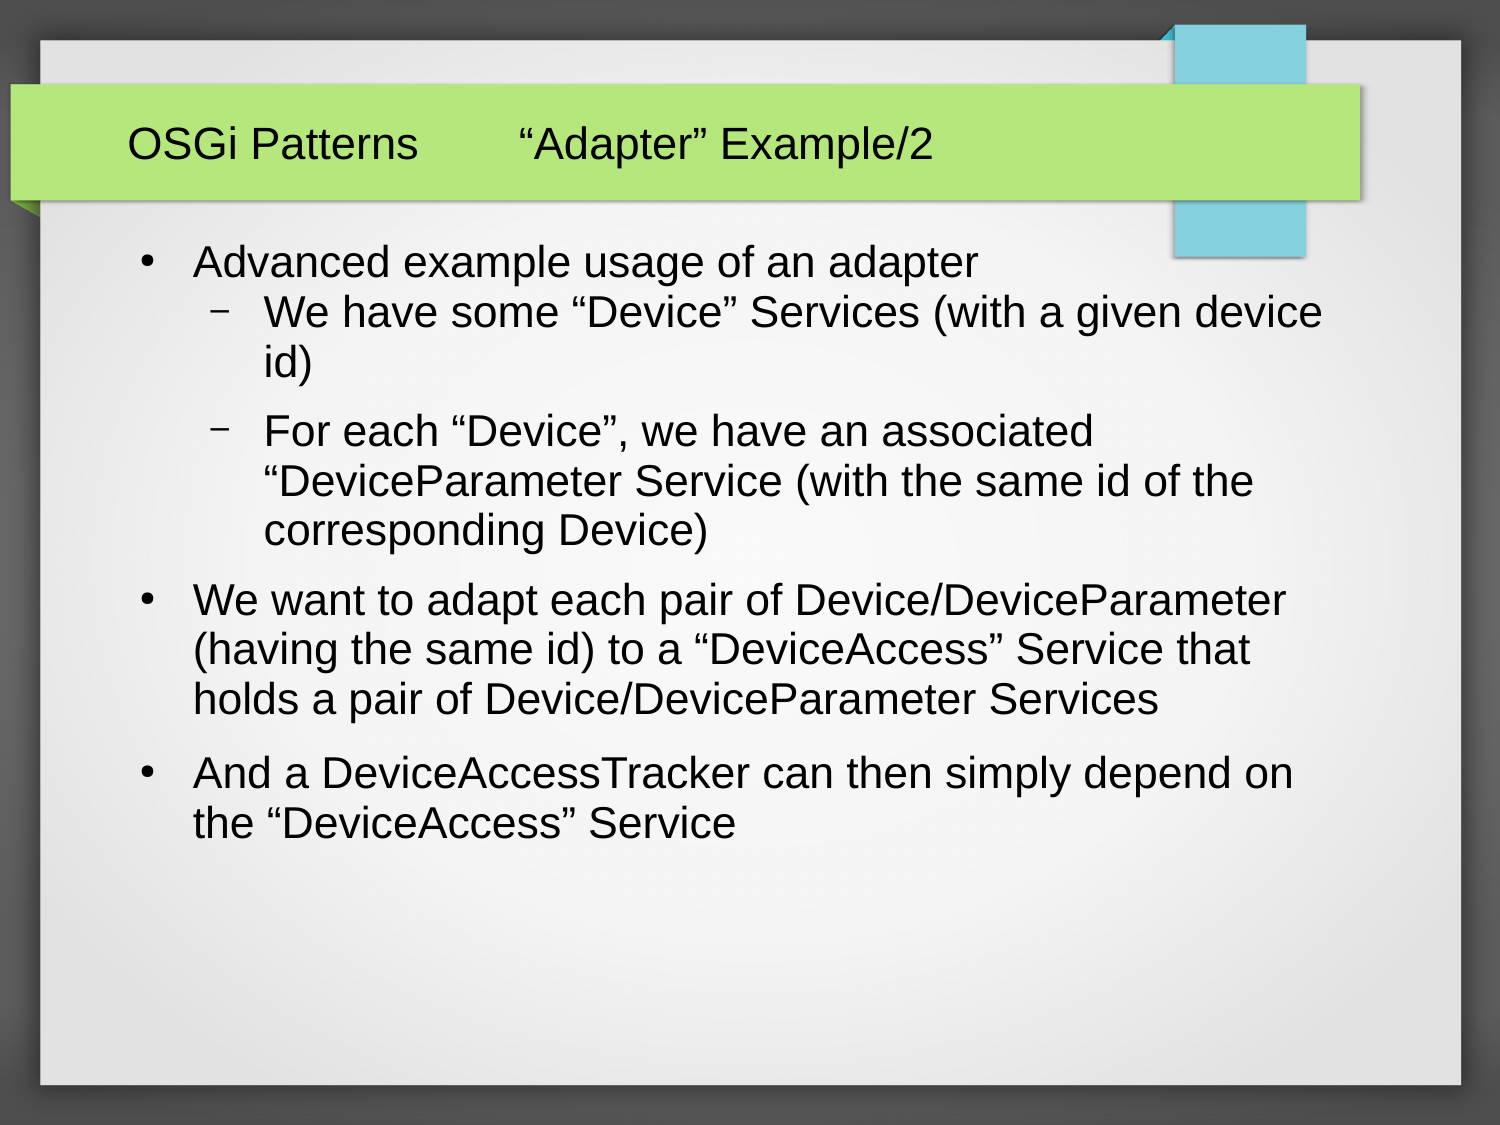

# OSGi Patterns “Adapter” Example/2
Advanced example usage of an adapter
We have some “Device” Services (with a given device id)
For each “Device”, we have an associated “DeviceParameter Service (with the same id of the corresponding Device)
We want to adapt each pair of Device/DeviceParameter (having the same id) to a “DeviceAccess” Service that holds a pair of Device/DeviceParameter Services
And a DeviceAccessTracker can then simply depend on the “DeviceAccess” Service